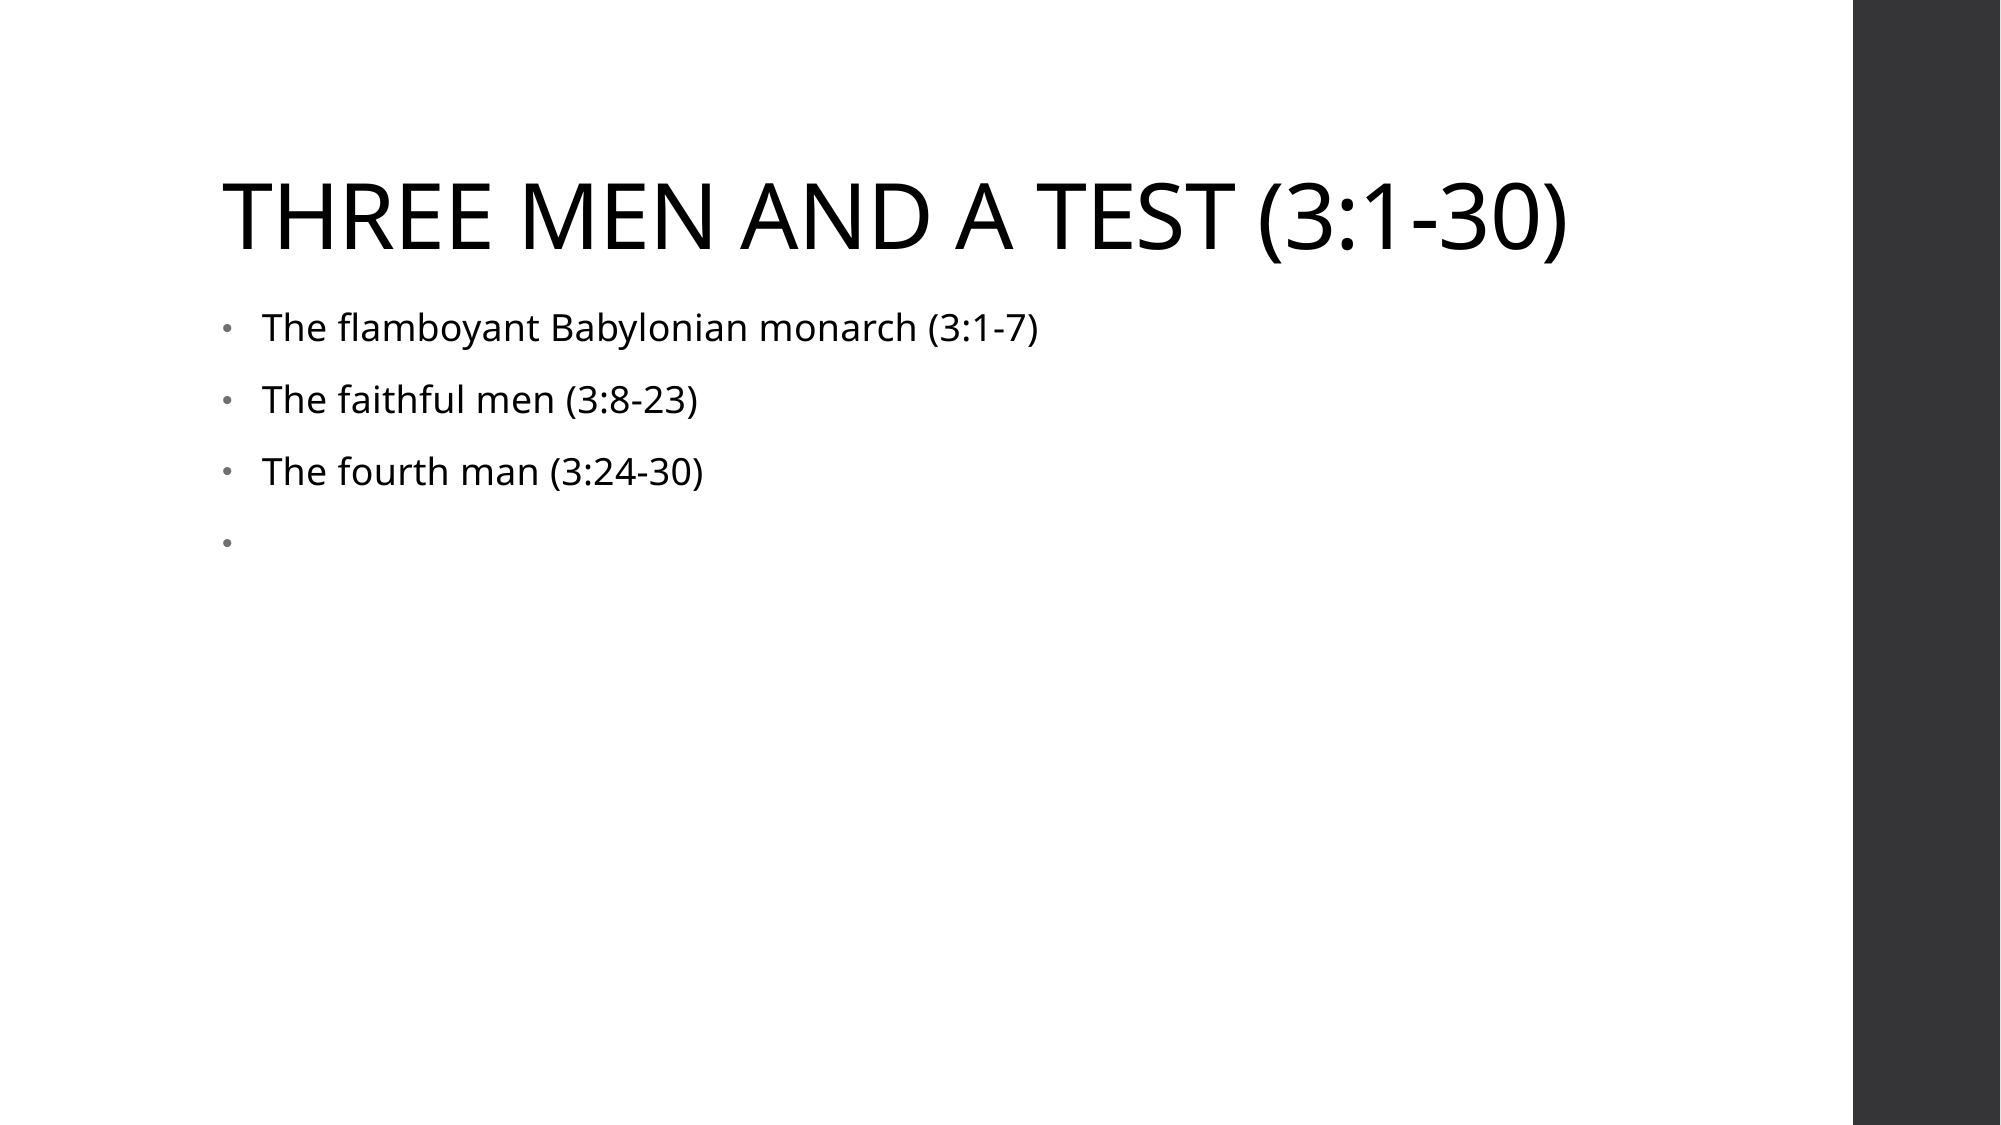

# THREE MEN AND A TEST (3:1-30)
 The flamboyant Babylonian monarch (3:1-7)
 The faithful men (3:8-23)
 The fourth man (3:24-30)